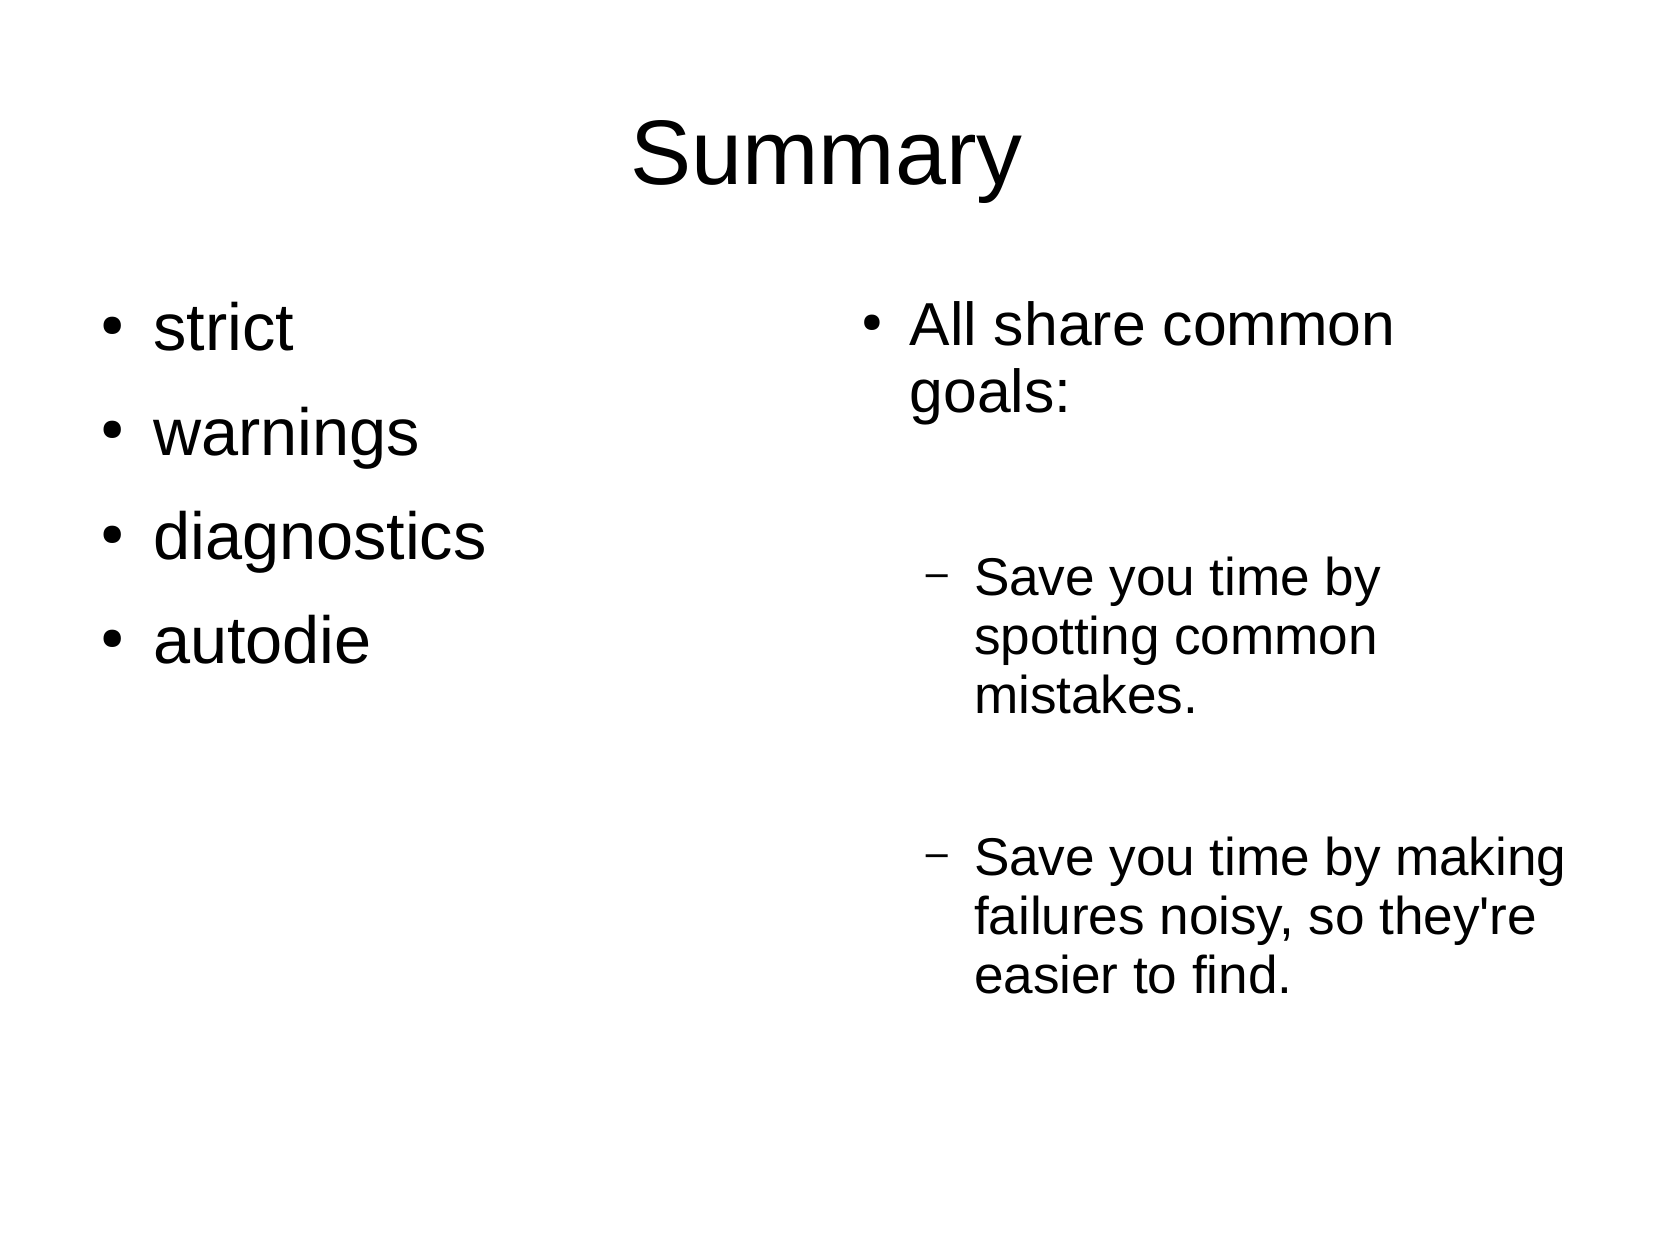

# Summary
strict
warnings
diagnostics
autodie
All share common goals:
Save you time by spotting common mistakes.
Save you time by making failures noisy, so they're easier to find.